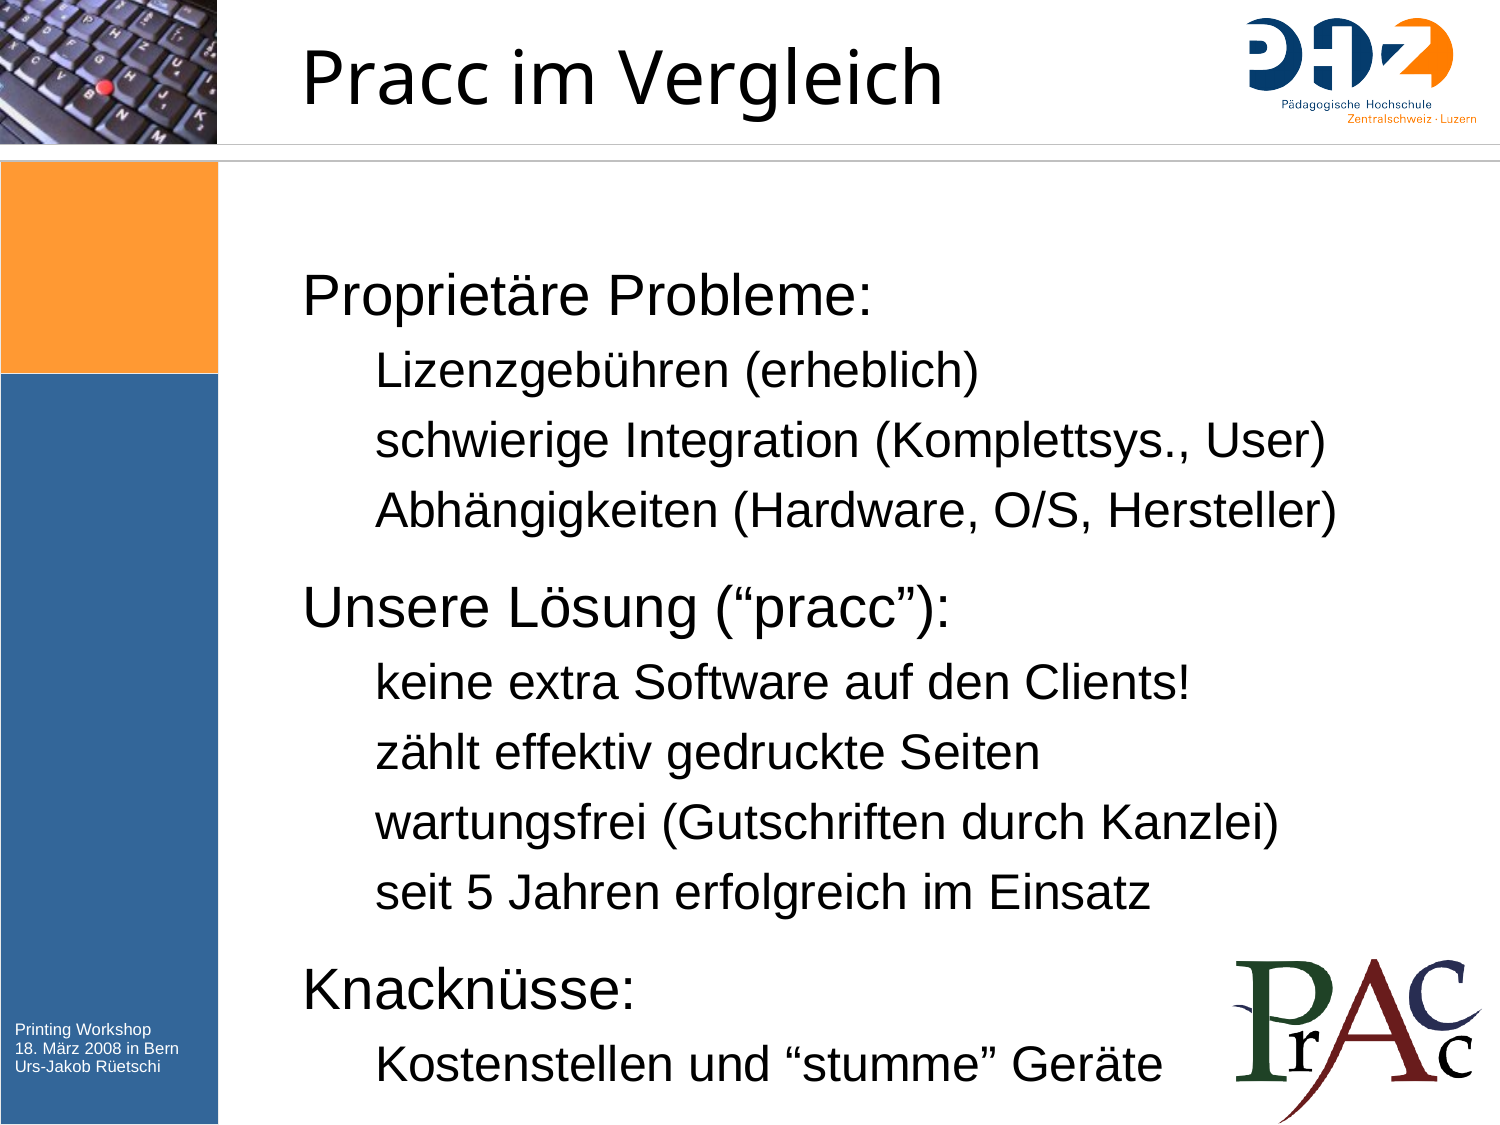

# Pracc im Vergleich
Proprietäre Probleme:
Lizenzgebühren (erheblich)
schwierige Integration (Komplettsys., User)
Abhängigkeiten (Hardware, O/S, Hersteller)
Unsere Lösung (“pracc”):
keine extra Software auf den Clients!
zählt effektiv gedruckte Seiten
wartungsfrei (Gutschriften durch Kanzlei)
seit 5 Jahren erfolgreich im Einsatz
Knacknüsse:
Kostenstellen und “stumme” Geräte